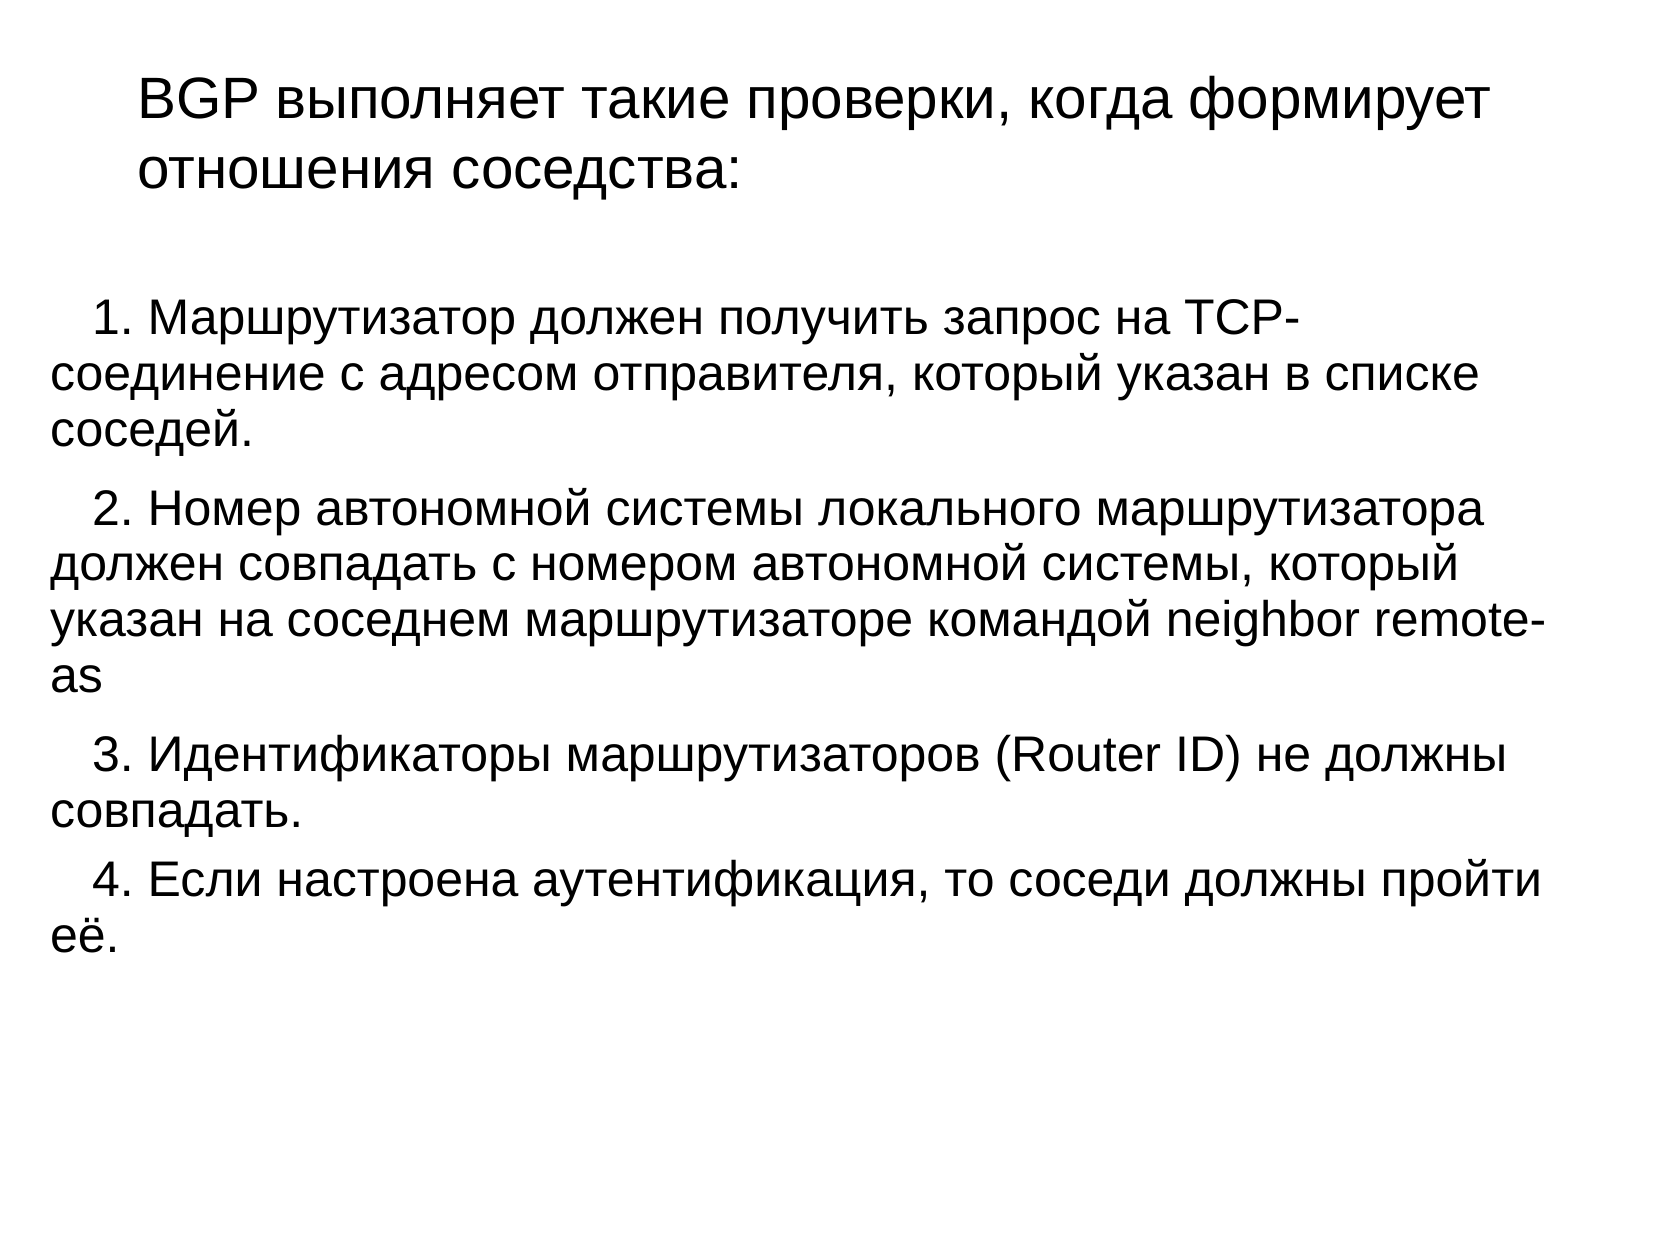

BGP выполняет такие проверки, когда формирует отношения соседства:
# 1. Маршрутизатор должен получить запрос на TCP-соединение с адресом отправителя, который указан в списке соседей.
 2. Номер автономной системы локального маршрутизатора должен совпадать с номером автономной системы, который указан на соседнем маршрутизаторе командой neighbor remote-as
 3. Идентификаторы маршрутизаторов (Router ID) не должны совпадать.
 4. Если настроена аутентификация, то соседи должны пройти её.